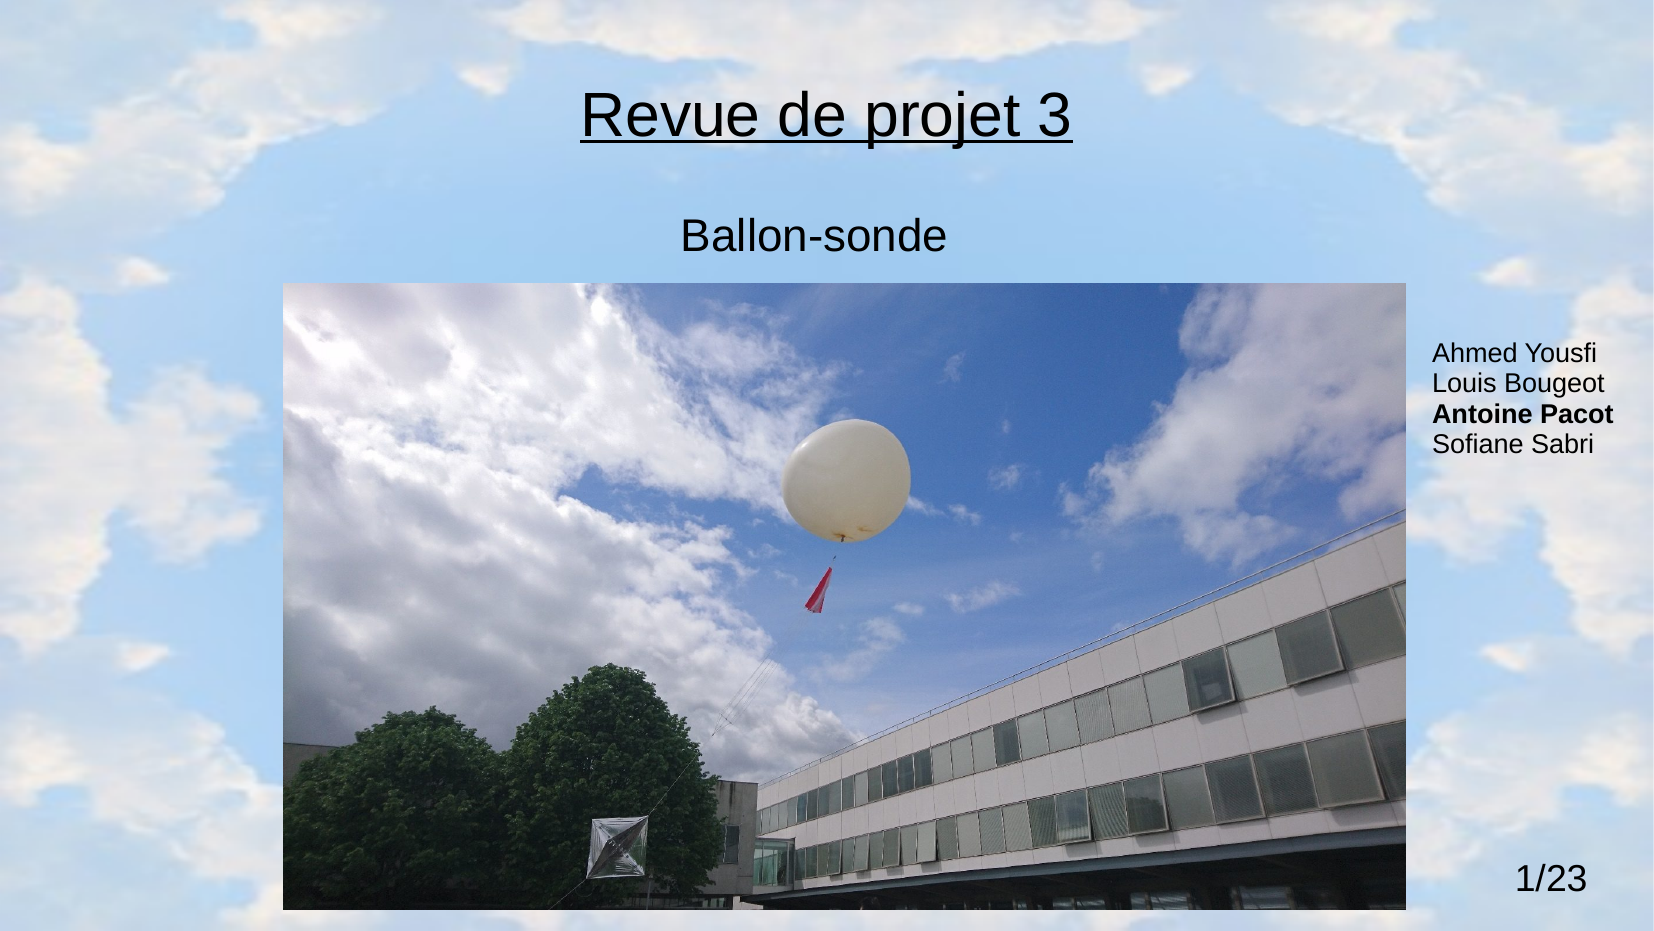

# Revue de projet 3
Ballon-sonde
Ahmed Yousfi
Louis Bougeot
Antoine Pacot
Sofiane Sabri